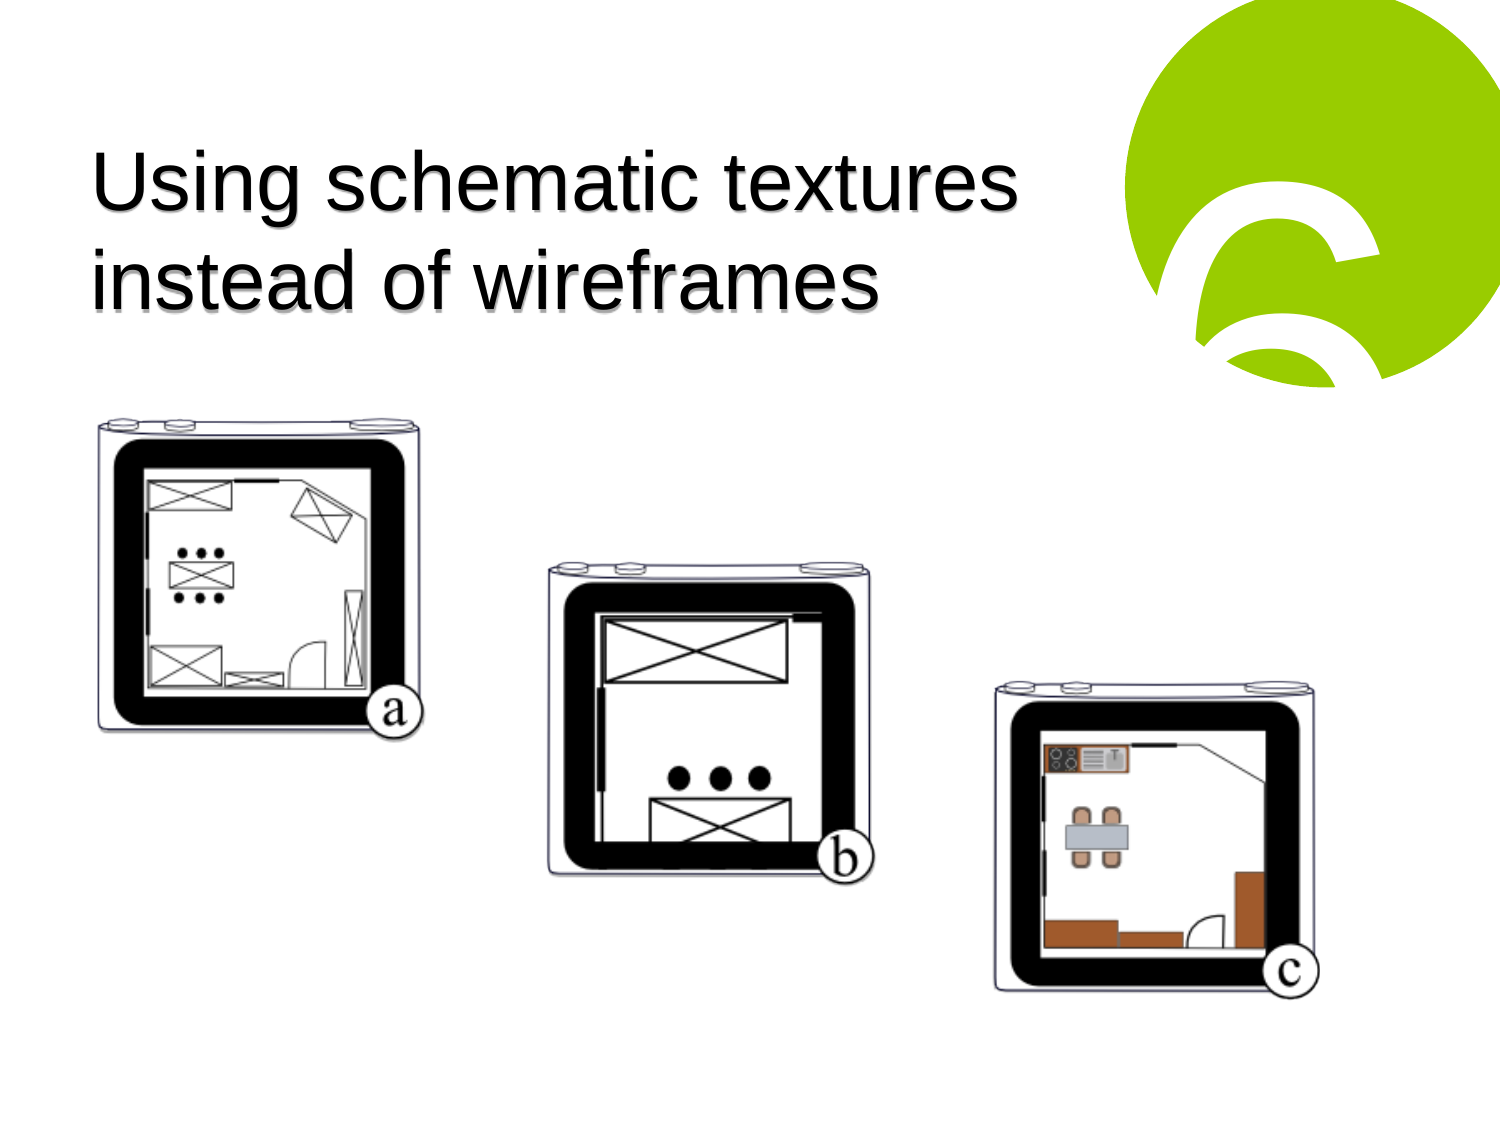

6
# Using schematic textures instead of wireframes